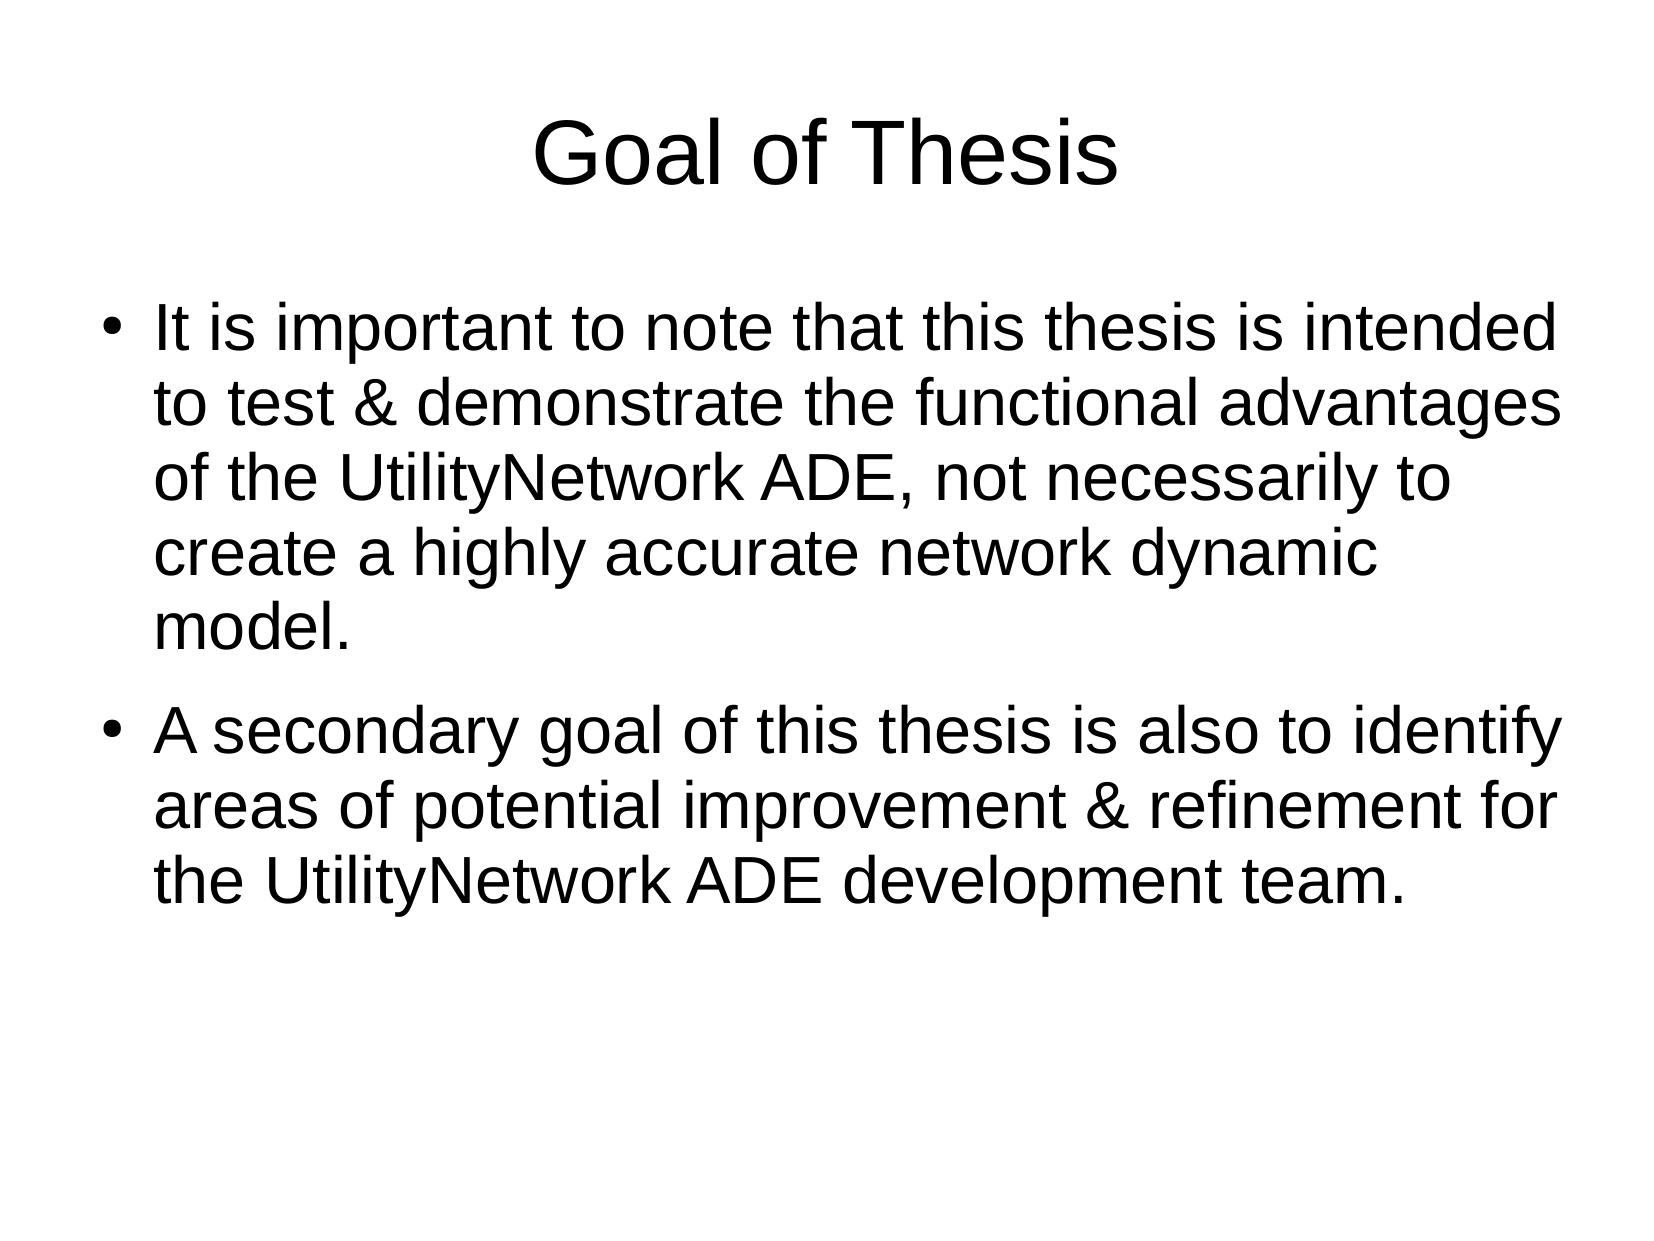

# Goal of Thesis
It is important to note that this thesis is intended to test & demonstrate the functional advantages of the UtilityNetwork ADE, not necessarily to create a highly accurate network dynamic model.
A secondary goal of this thesis is also to identify areas of potential improvement & refinement for the UtilityNetwork ADE development team.